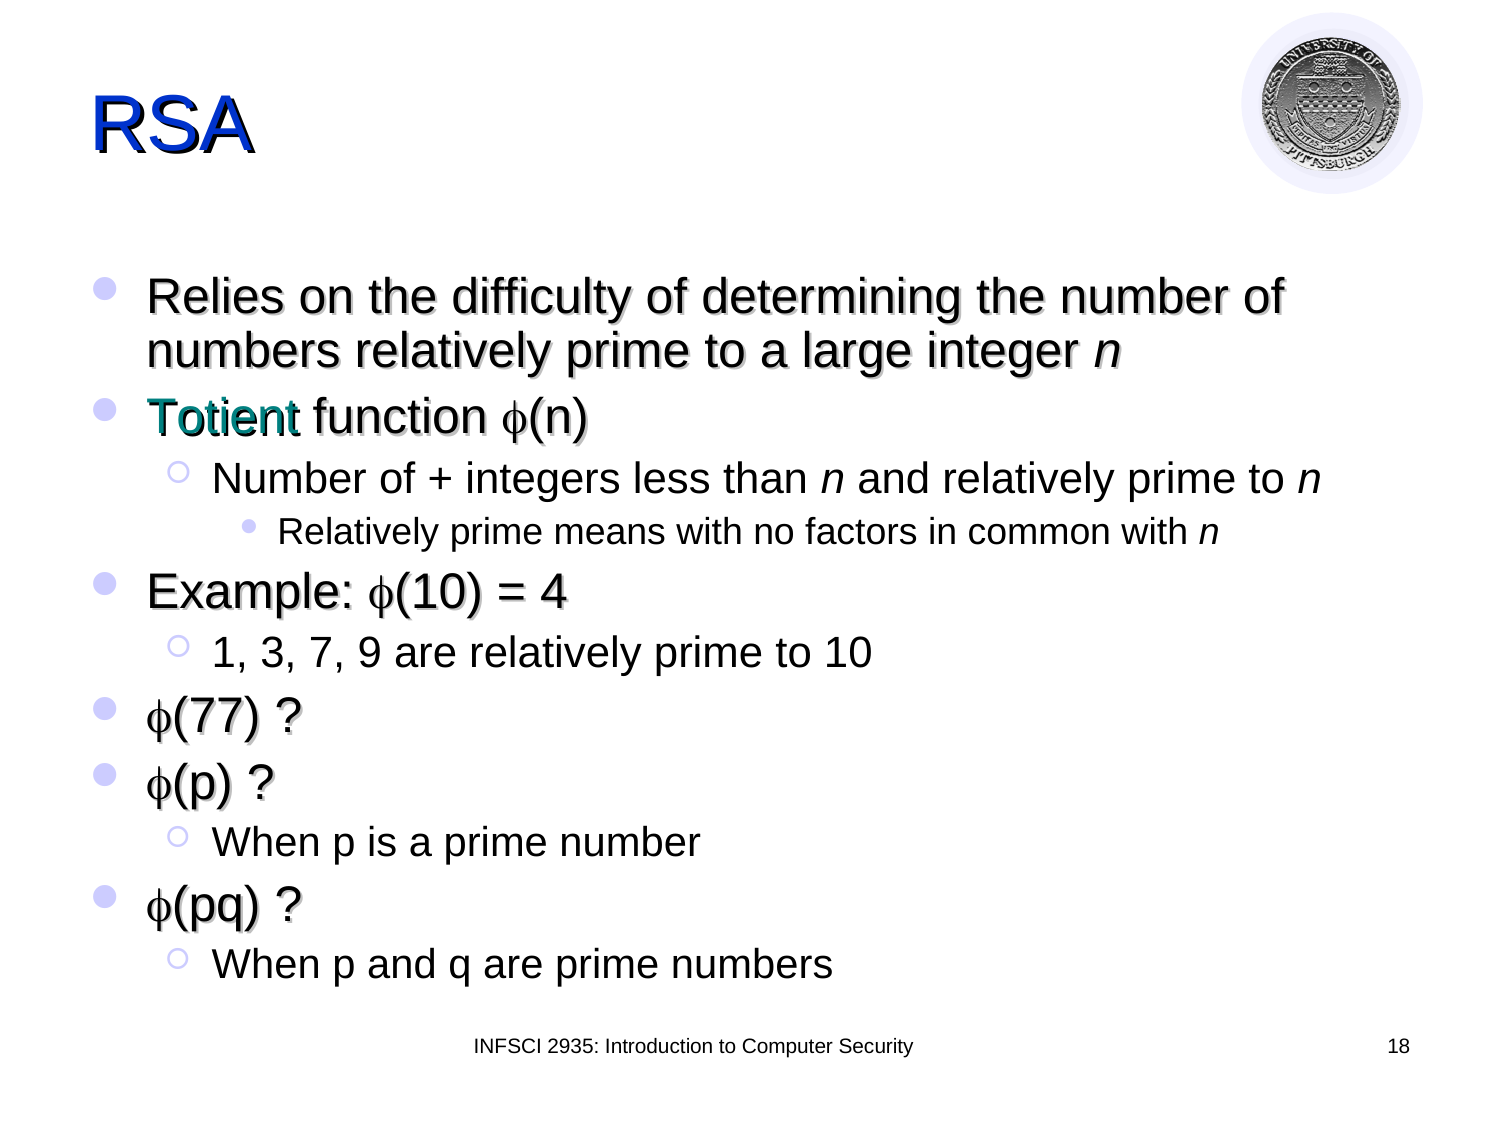

# RSA
Relies on the difficulty of determining the number of numbers relatively prime to a large integer n
Totient function (n)
Number of + integers less than n and relatively prime to n
Relatively prime means with no factors in common with n
Example: (10) = 4
1, 3, 7, 9 are relatively prime to 10
(77) ?
(p) ?
When p is a prime number
(pq) ?
When p and q are prime numbers
18